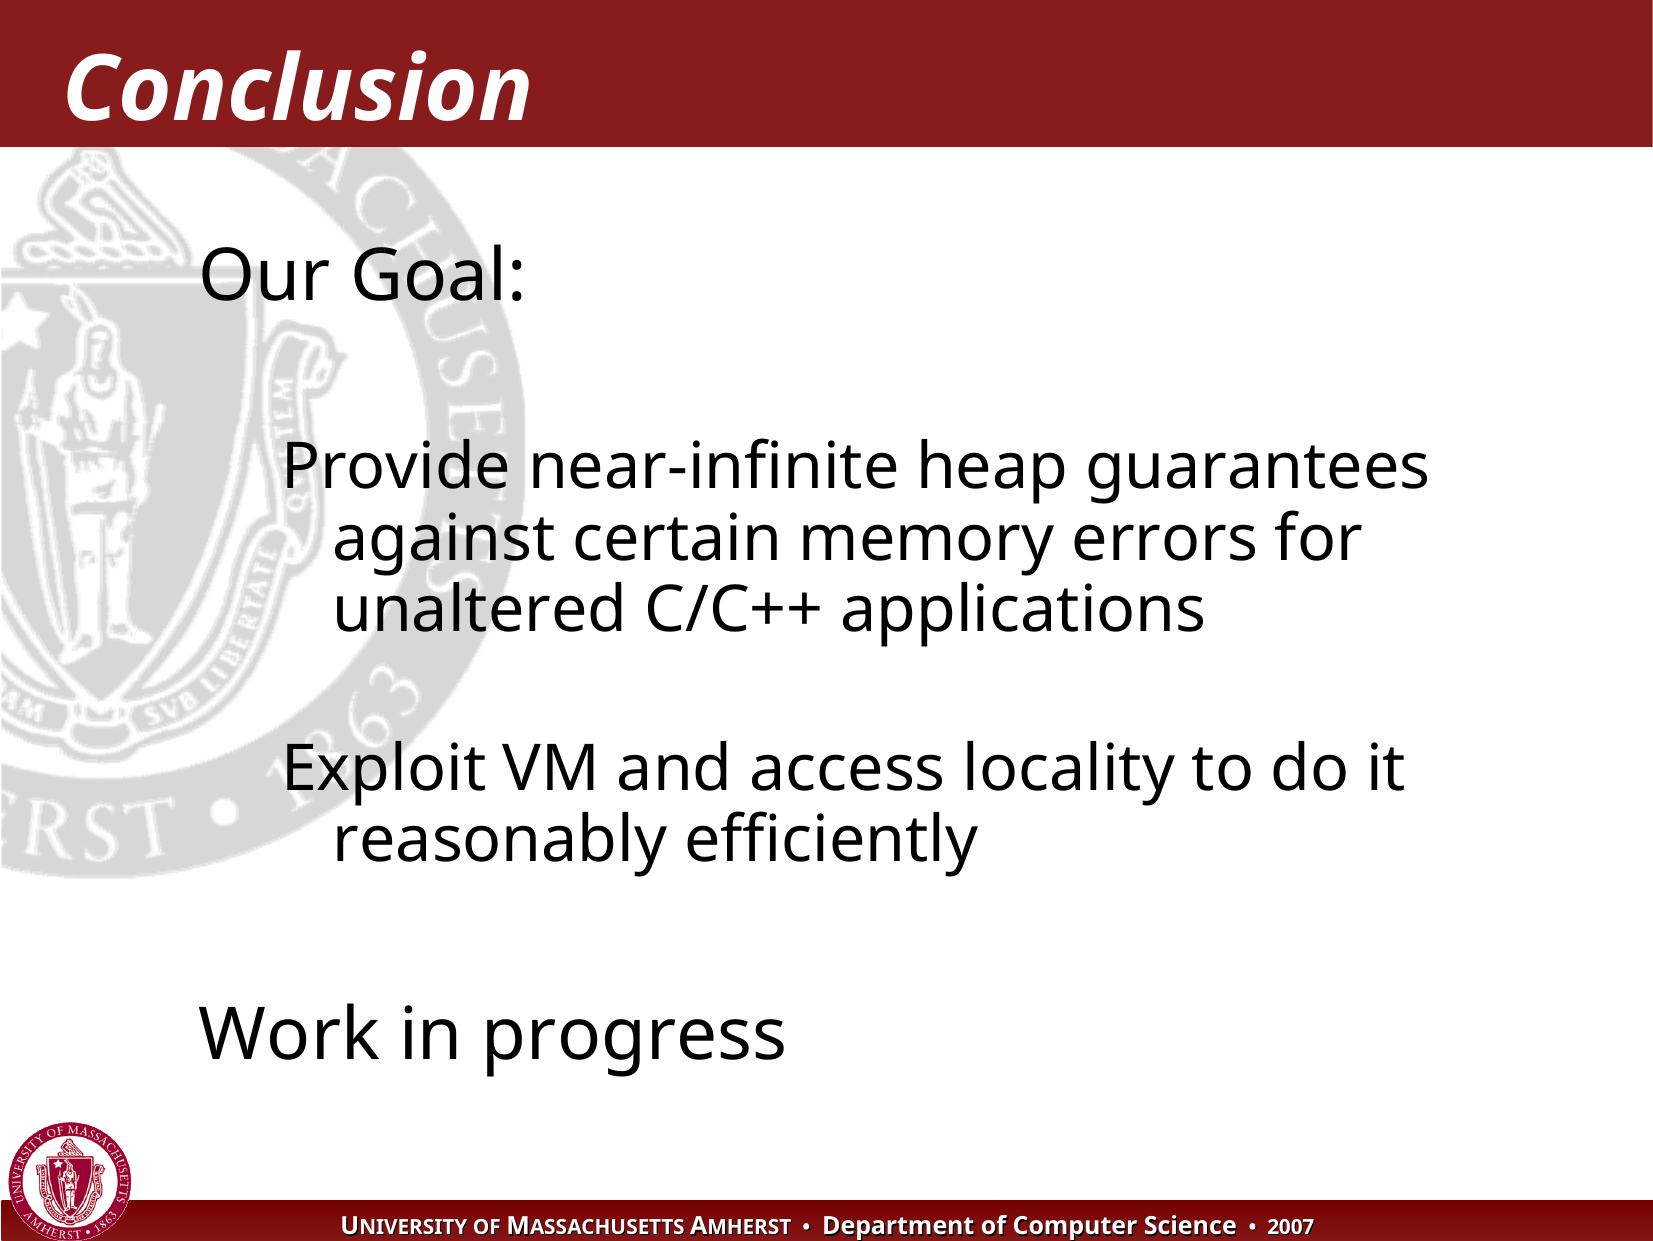

# Conclusion
Our Goal:
Provide near-infinite heap guarantees against certain memory errors for unaltered C/C++ applications
Exploit VM and access locality to do it reasonably efficiently
Work in progress